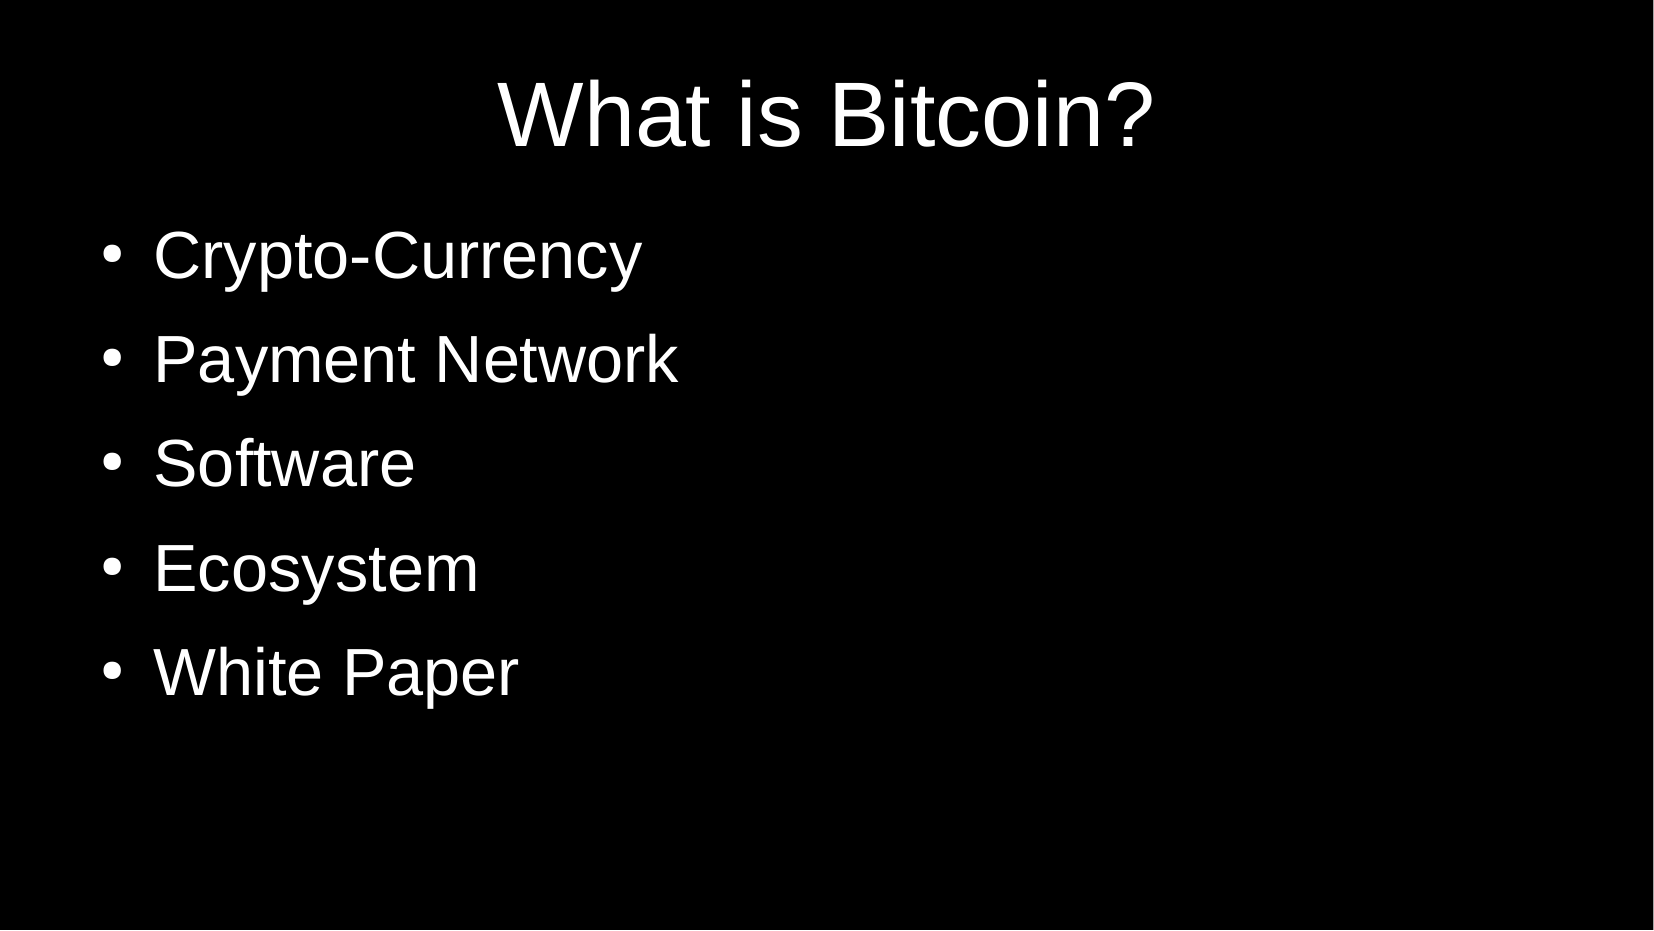

# What is Bitcoin?
Crypto-Currency
Payment Network
Software
Ecosystem
White Paper